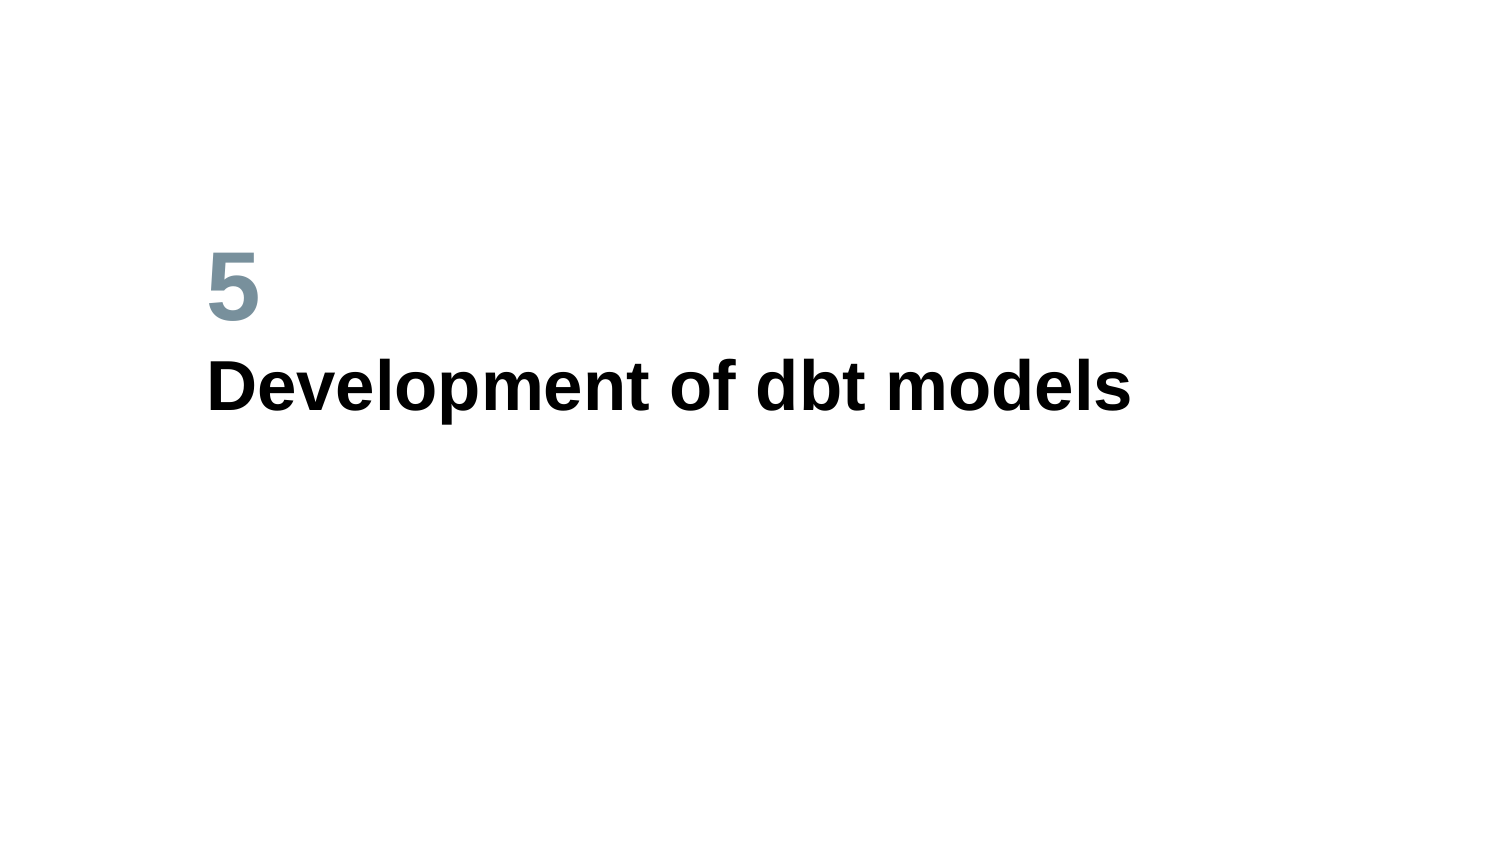

# 5 Development of dbt models
Now to the fun part!